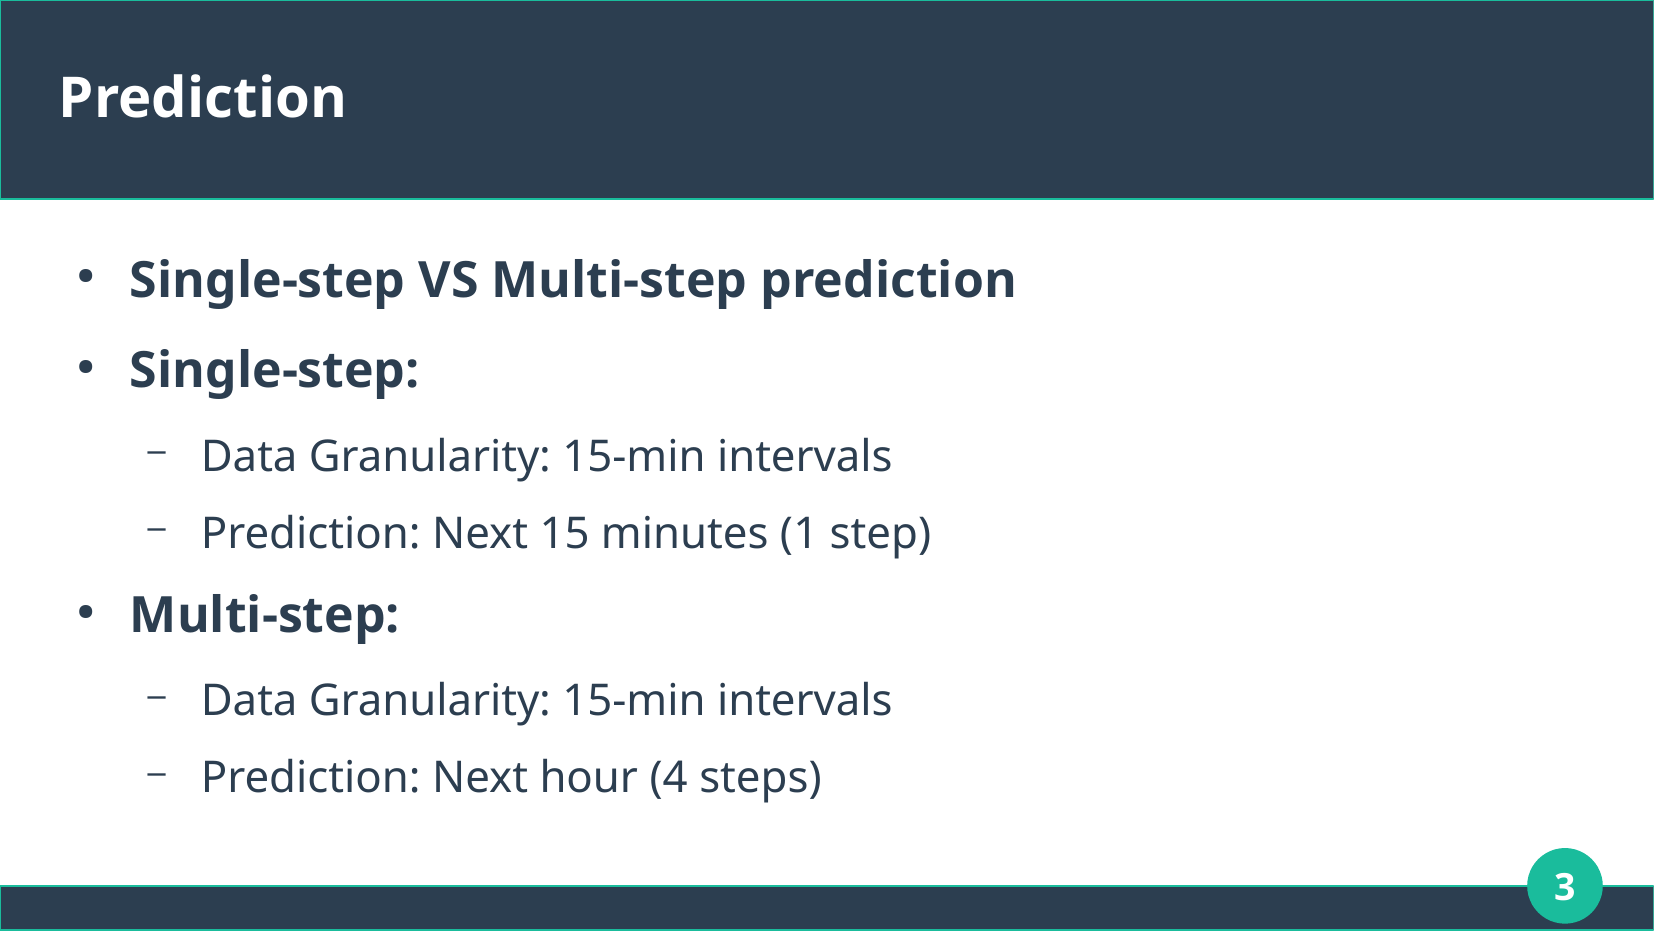

# Prediction
Single-step VS Multi-step prediction
Single-step:
Data Granularity: 15-min intervals
Prediction: Next 15 minutes (1 step)
Multi-step:
Data Granularity: 15-min intervals
Prediction: Next hour (4 steps)
3